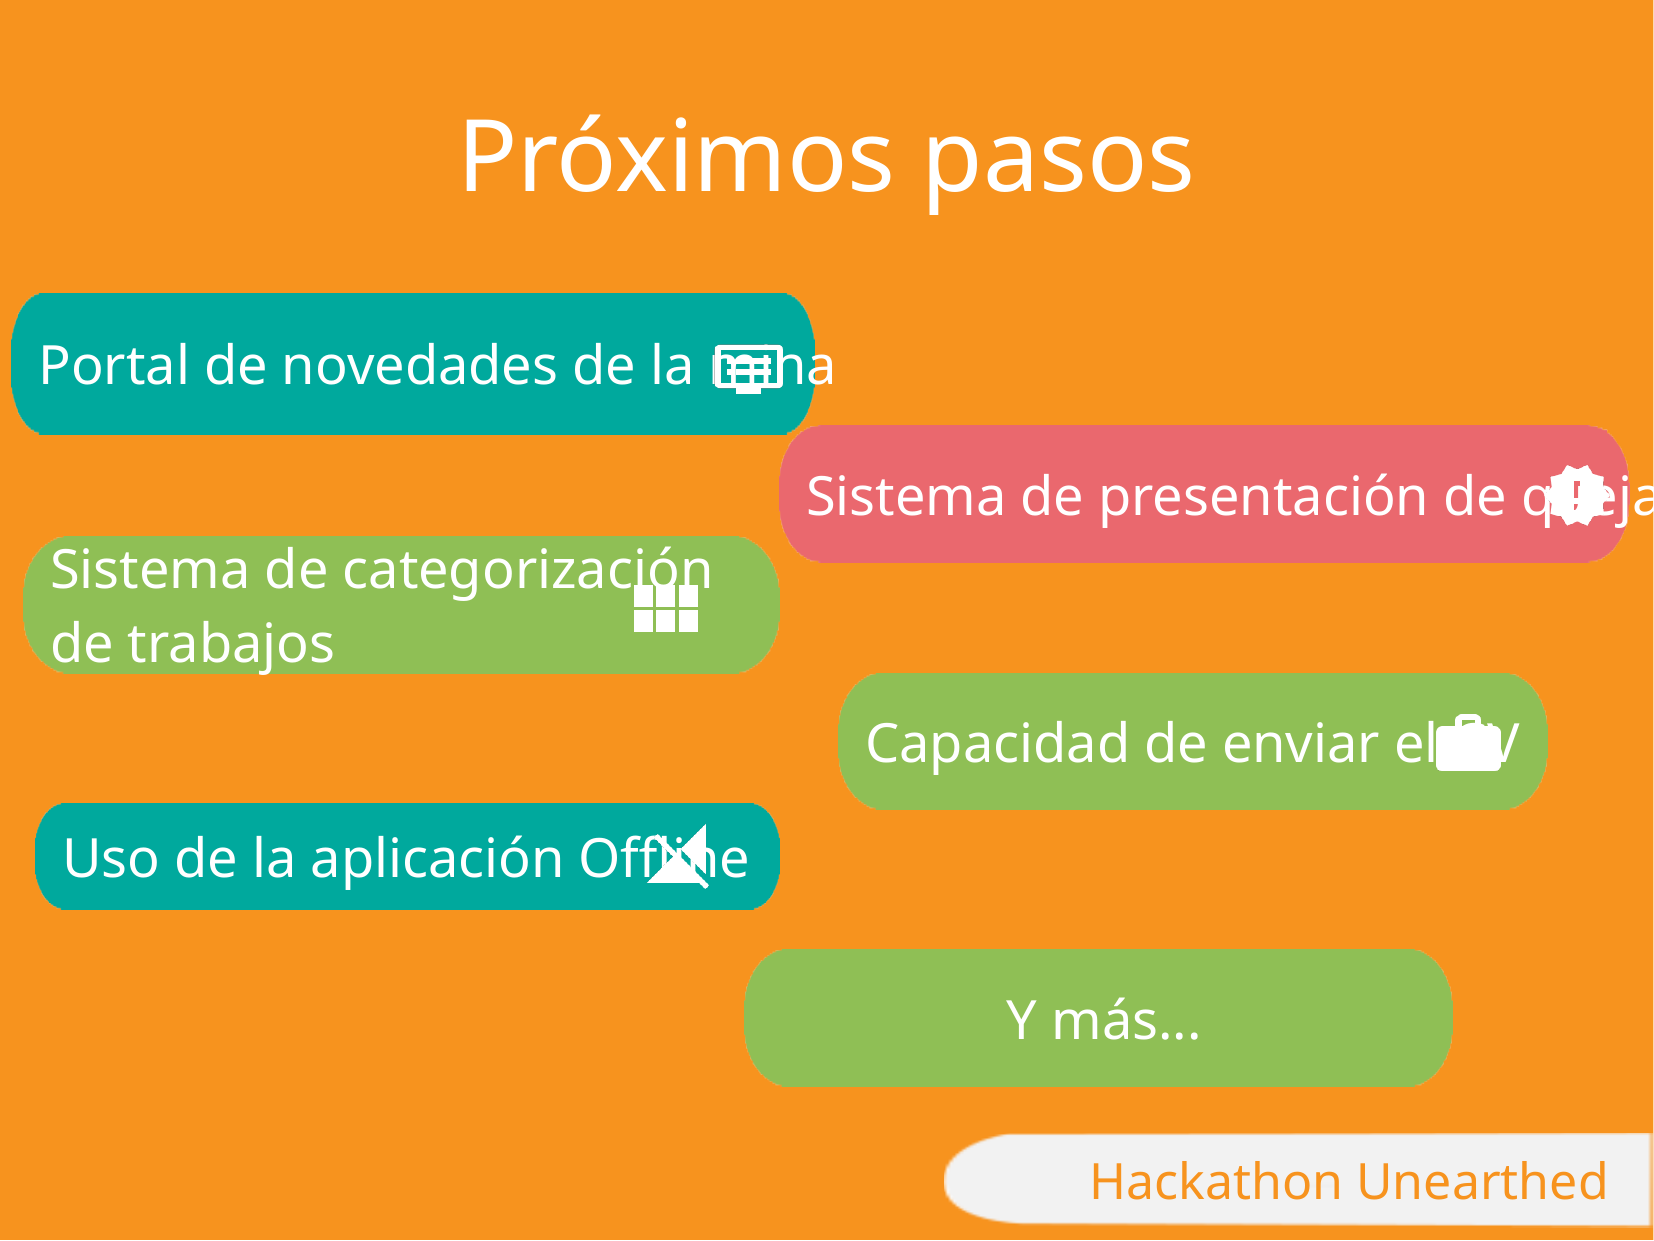

# Próximos pasos
Portal de novedades de la mina
Sistema de presentación de quejas
Sistema de categorización
de trabajos
Capacidad de enviar el CV
Uso de la aplicación Offline
Y más...
Hackathon Unearthed